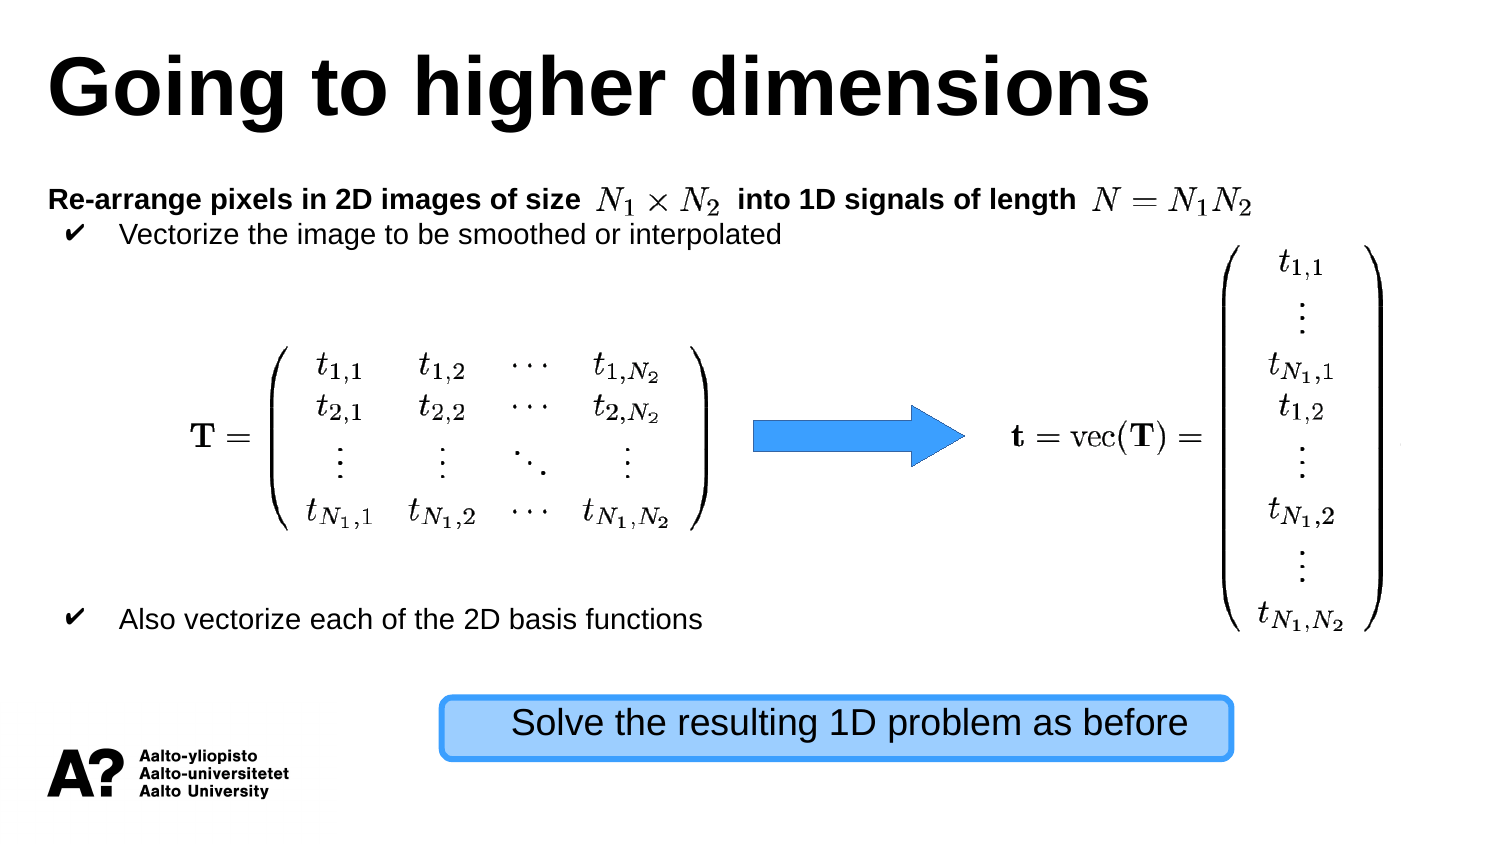

# Going to higher dimensions
Re-arrange pixels in 2D images of size into 1D signals of length
Vectorize the image to be smoothed or interpolated
Also vectorize each of the 2D basis functions
Solve the resulting 1D problem as before